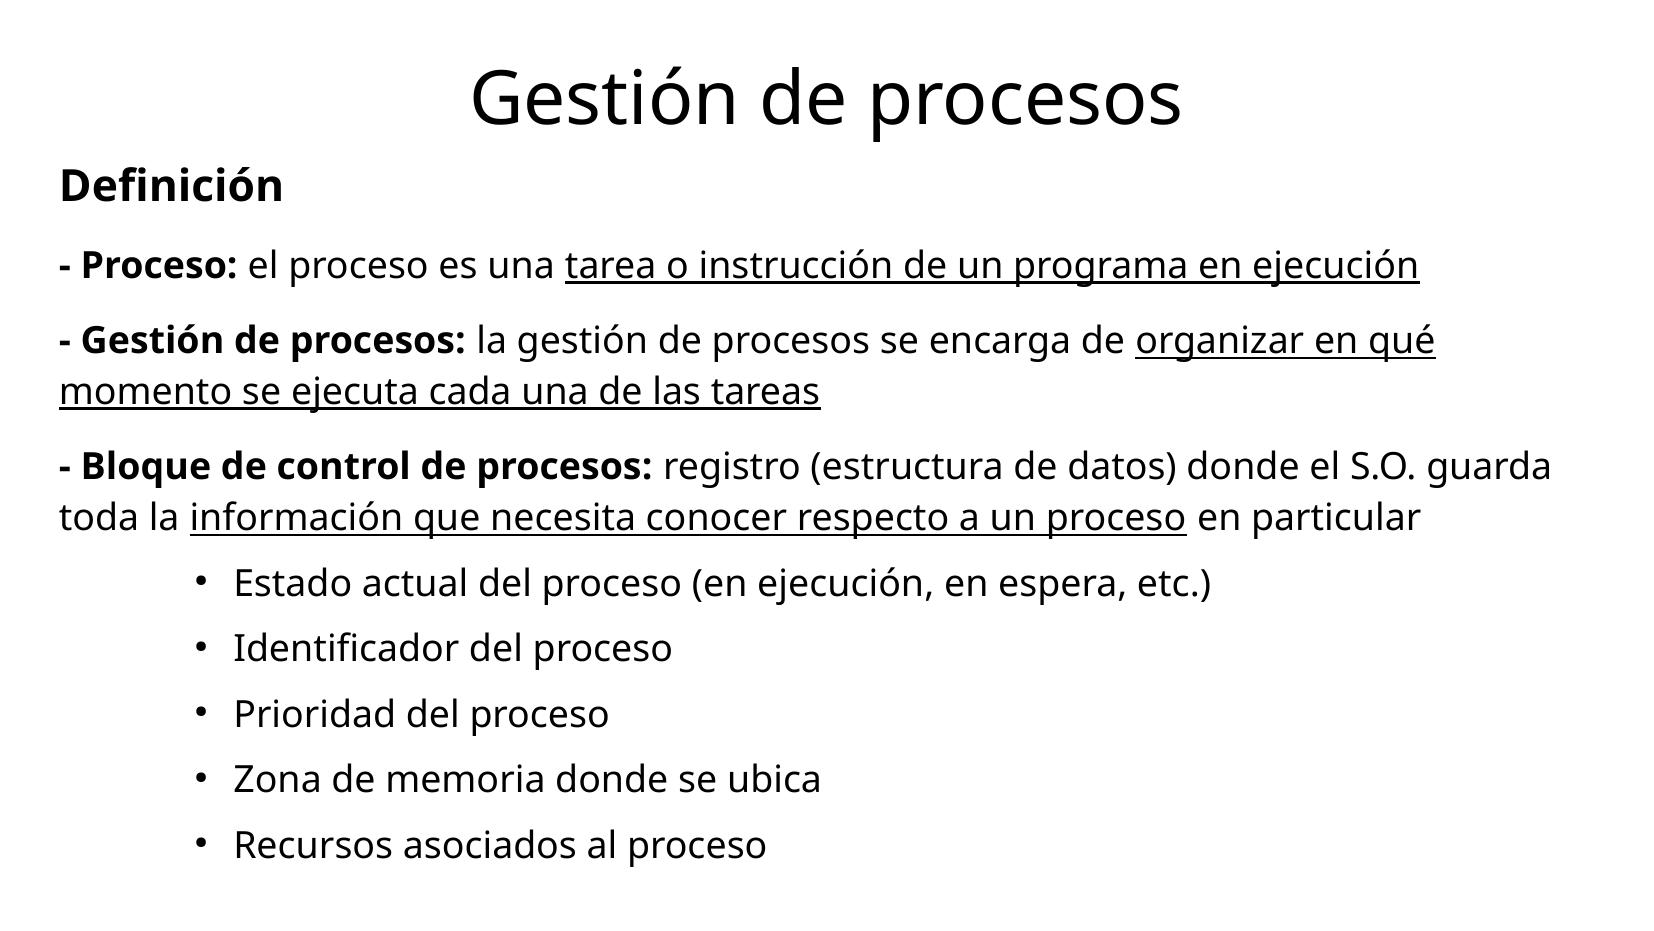

# Gestión de procesos
Definición
- Proceso: el proceso es una tarea o instrucción de un programa en ejecución
- Gestión de procesos: la gestión de procesos se encarga de organizar en qué momento se ejecuta cada una de las tareas
- Bloque de control de procesos: registro (estructura de datos) donde el S.O. guarda toda la información que necesita conocer respecto a un proceso en particular
Estado actual del proceso (en ejecución, en espera, etc.)
Identificador del proceso
Prioridad del proceso
Zona de memoria donde se ubica
Recursos asociados al proceso